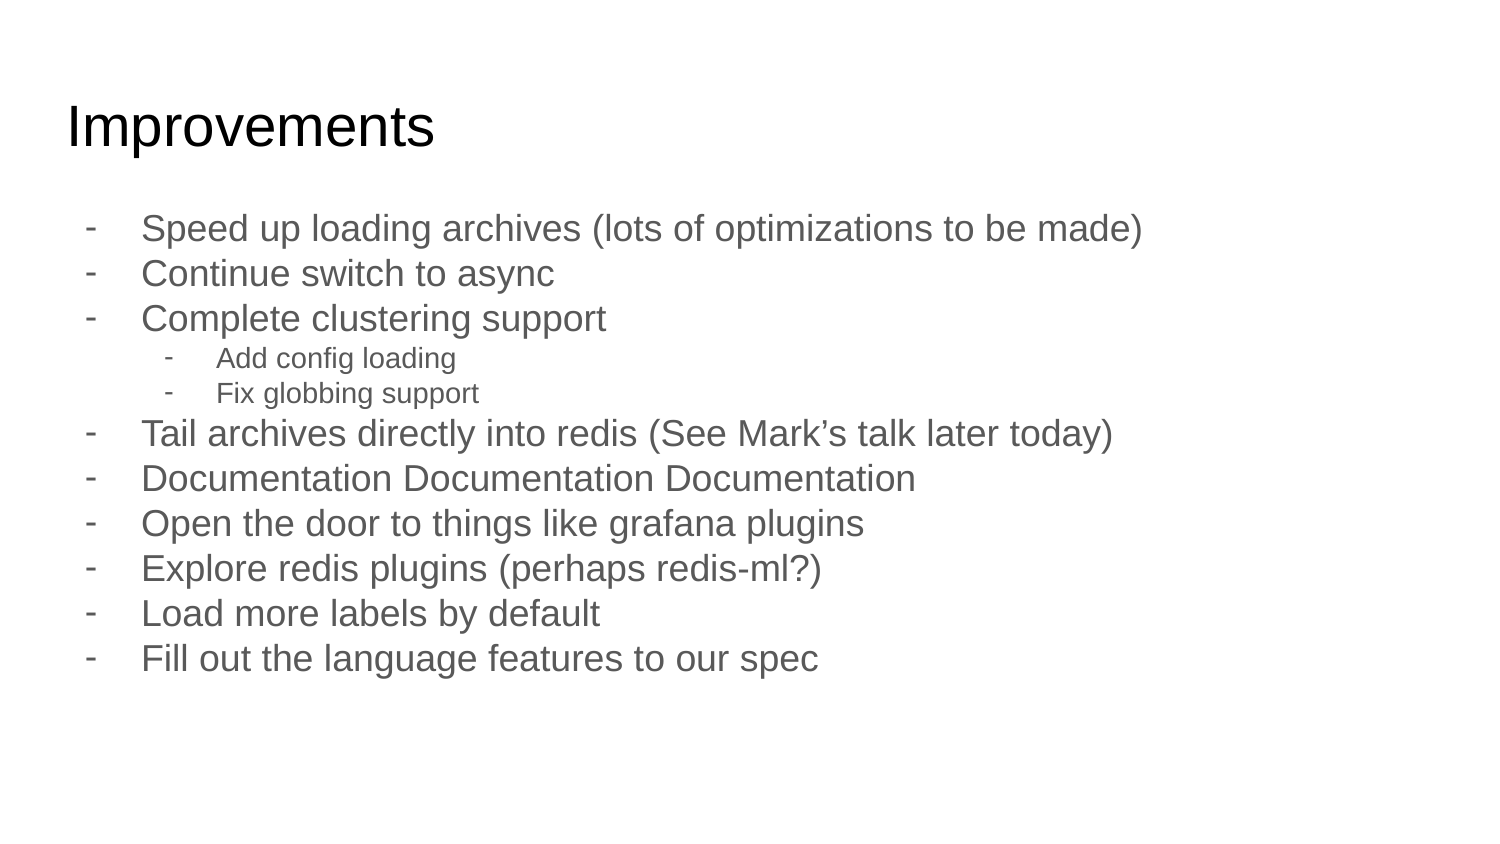

# Improvements
Speed up loading archives (lots of optimizations to be made)
Continue switch to async
Complete clustering support
Add config loading
Fix globbing support
Tail archives directly into redis (See Mark’s talk later today)
Documentation Documentation Documentation
Open the door to things like grafana plugins
Explore redis plugins (perhaps redis-ml?)
Load more labels by default
Fill out the language features to our spec